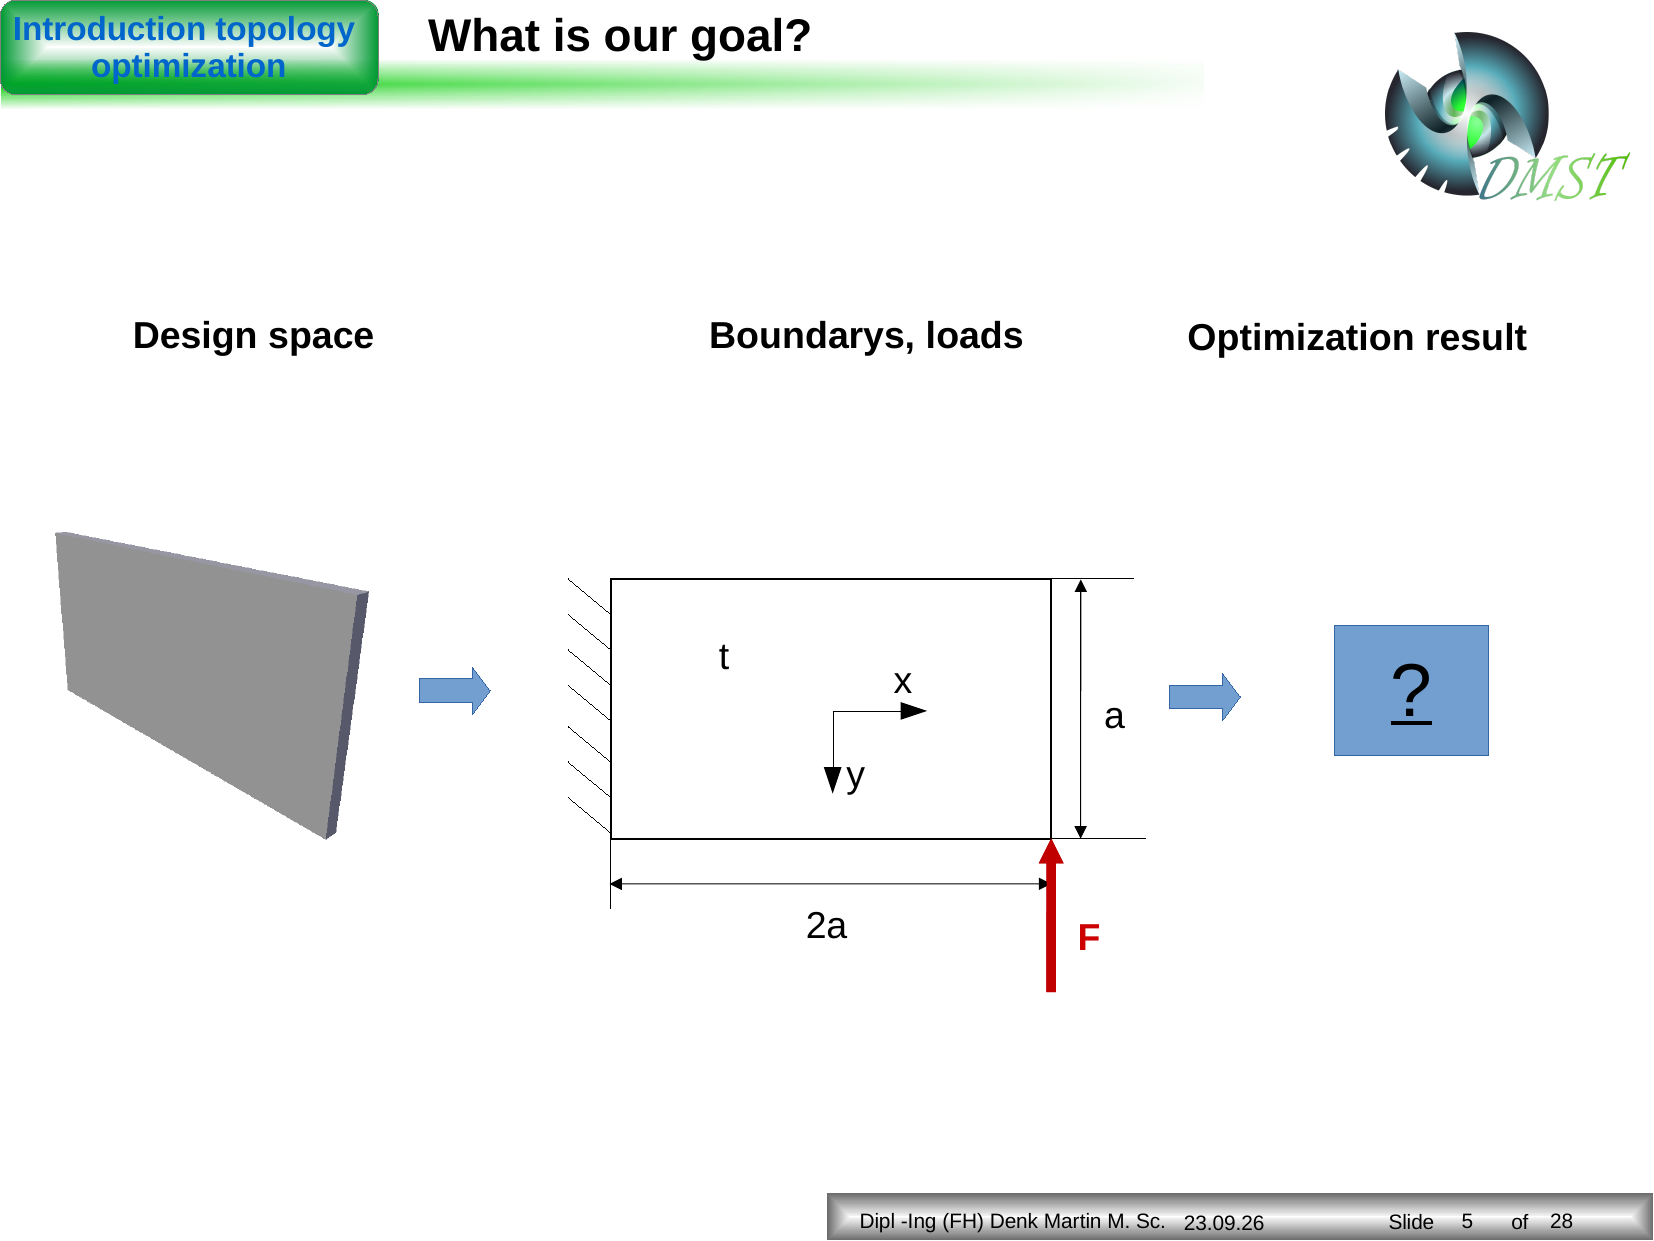

Introduction topology
optimization
What is our goal?
Design space
Boundarys, loads
Optimization result
?
t
x
a
y
2a
F